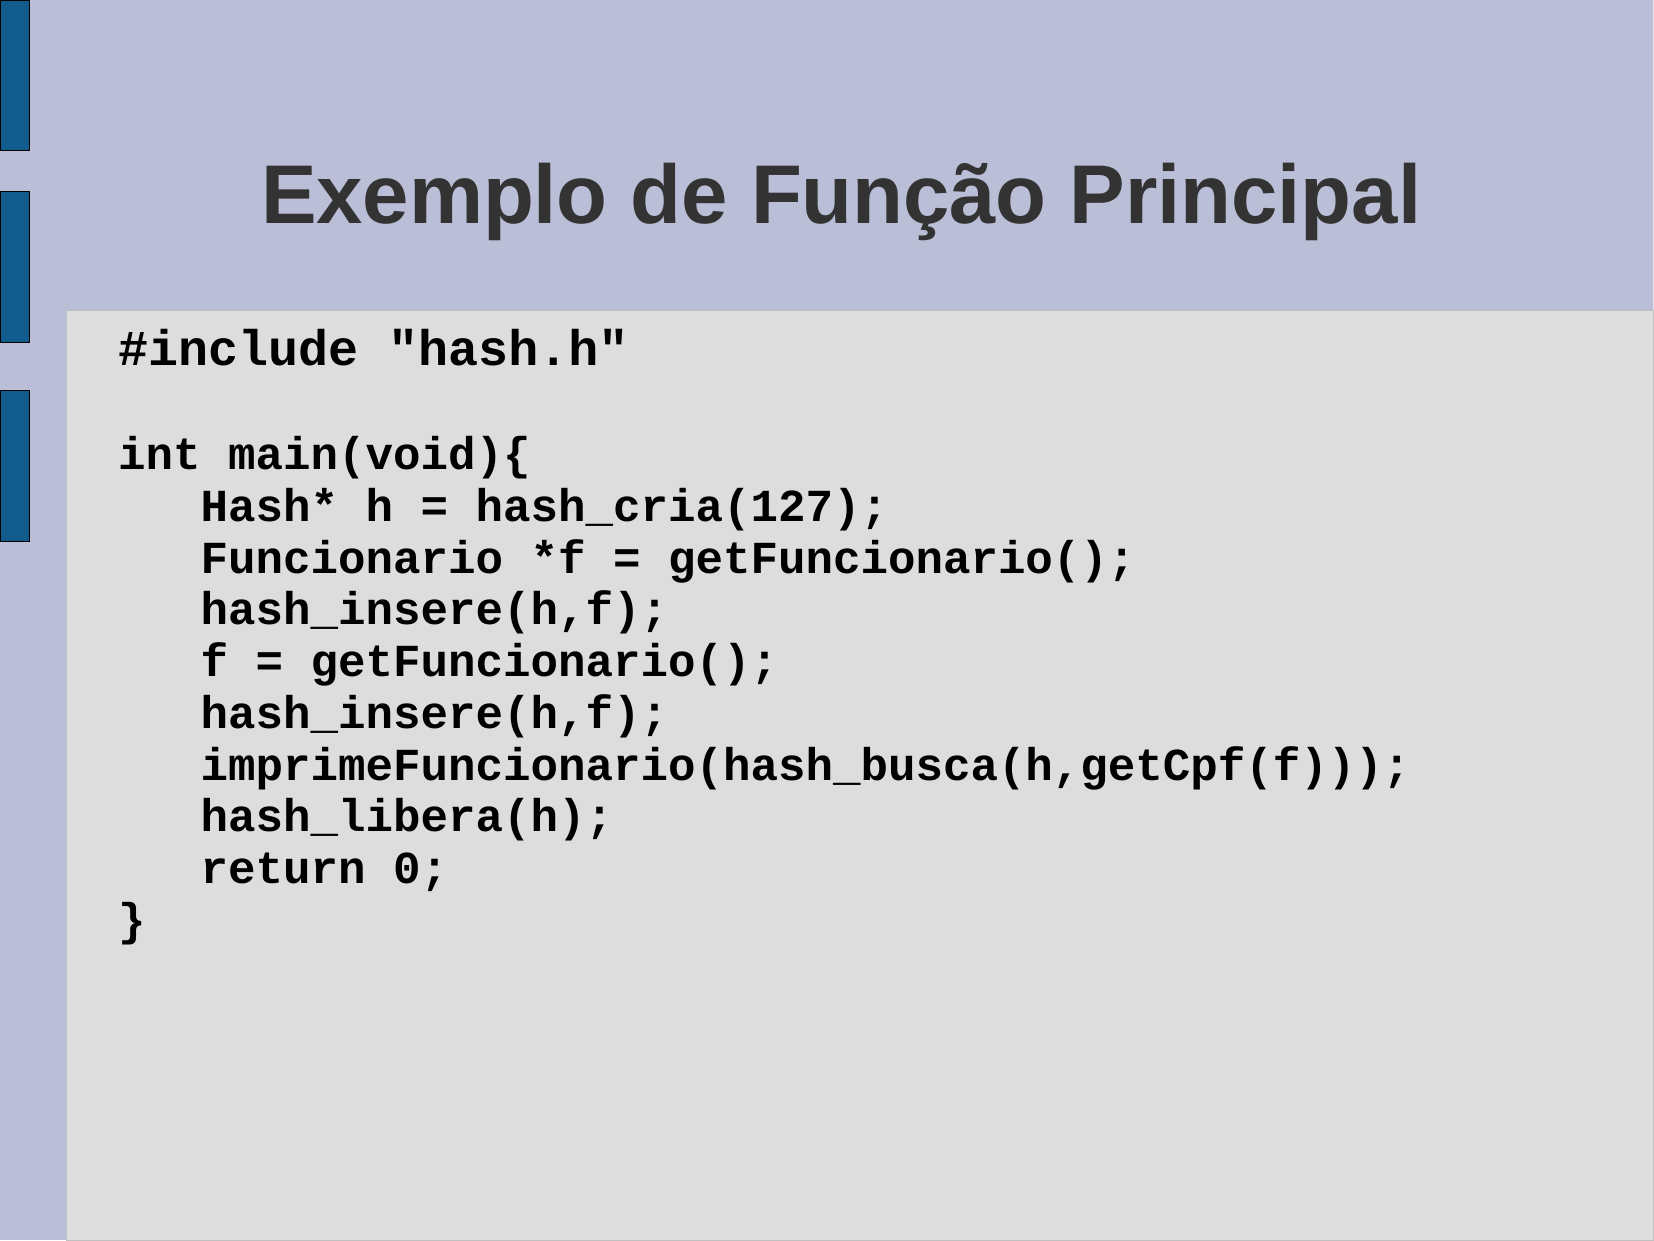

# Exemplo de Função Principal
#include "hash.h"
int main(void){
 Hash* h = hash_cria(127);
 Funcionario *f = getFuncionario();
 hash_insere(h,f);
 f = getFuncionario();
 hash_insere(h,f);
 imprimeFuncionario(hash_busca(h,getCpf(f)));
 hash_libera(h);
 return 0;
}